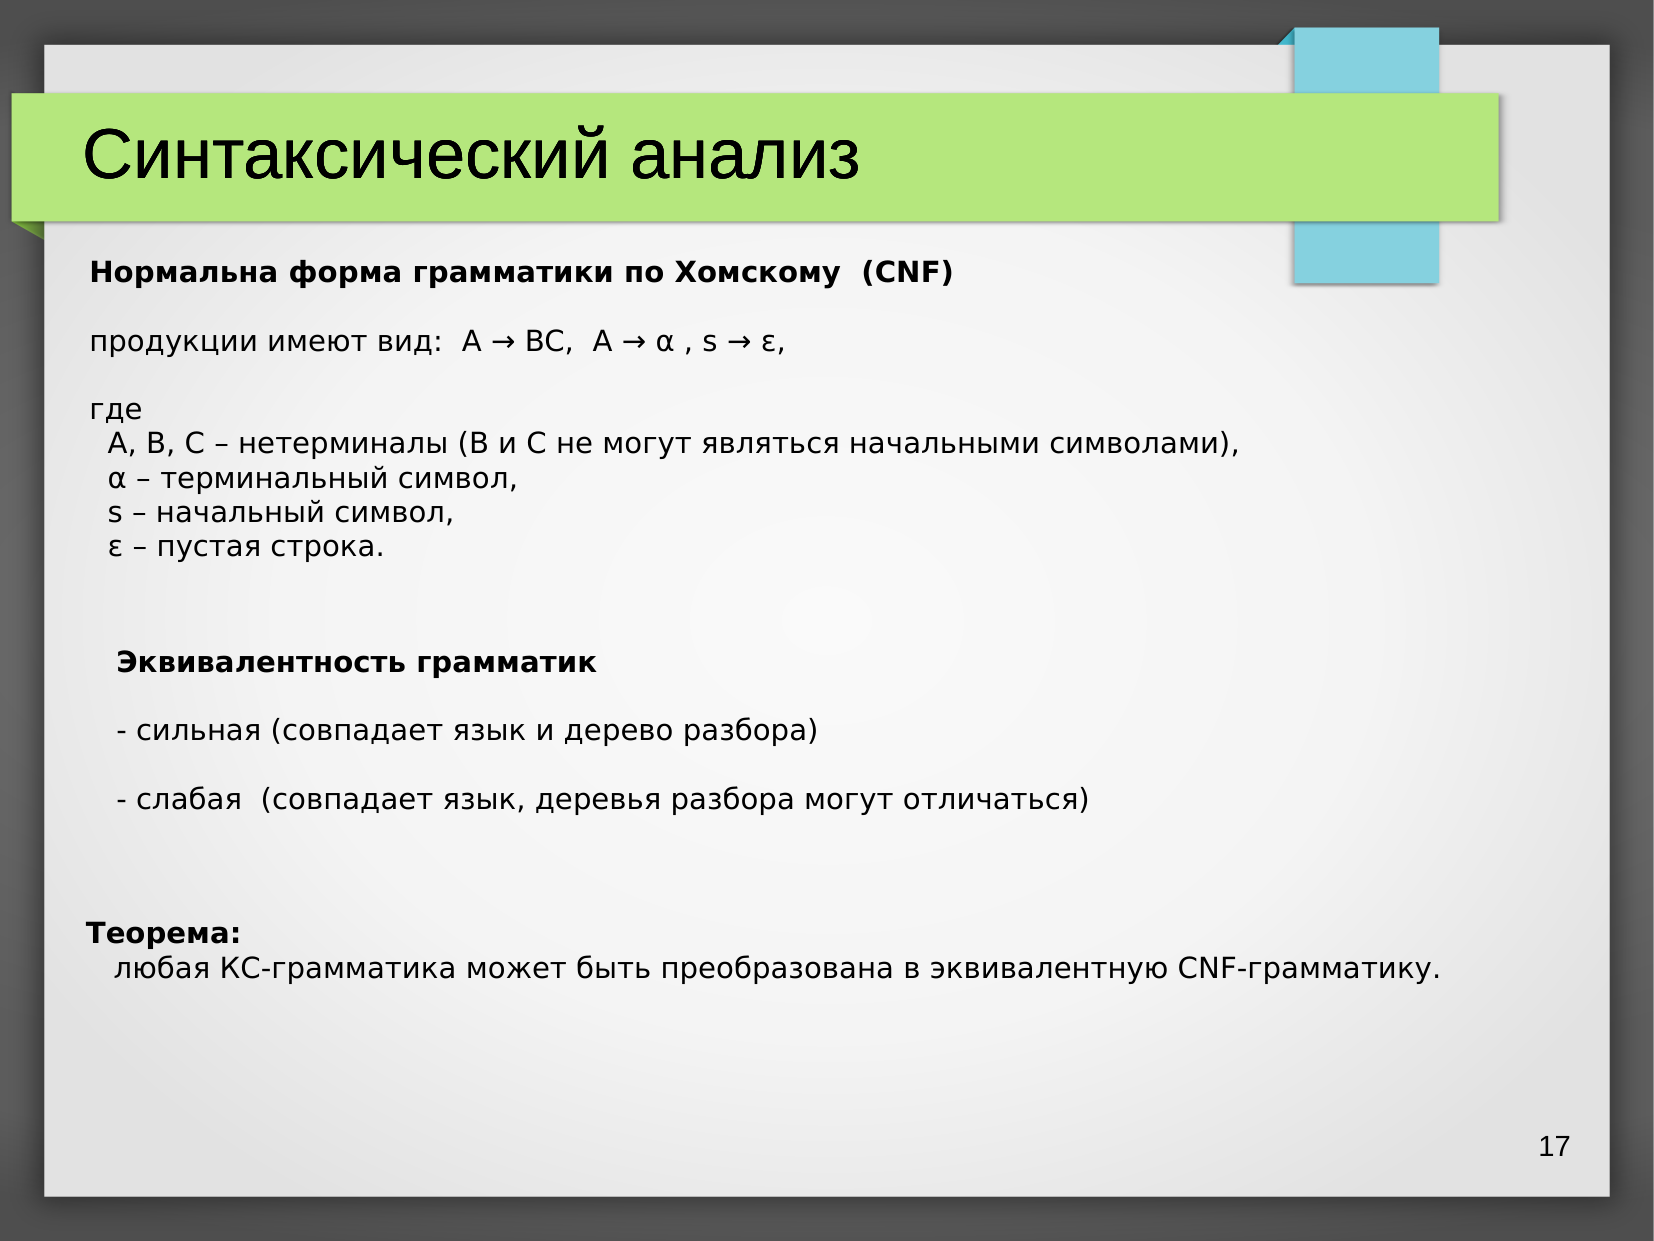

# Синтаксический анализ
Синтаксический анализ
Синтаксический анализ
Нормальна форма грамматики по Хомскому (CNF)
продукции имеют вид: A → BC￼, A → α , s → ε,
где
 A, B, C – нетерминалы (B и C не могут являться начальными символами),
 α – терминальный символ,
 s – начальный символ,
 ε – пустая строка.
Эквивалентность грамматик
- сильная (совпадает язык и дерево разбора)
- слабая (совпадает язык, деревья разбора могут отличаться)
Теорема:
 любая КС-грамматика может быть преобразована в эквивалентную CNF-грамматику.
17